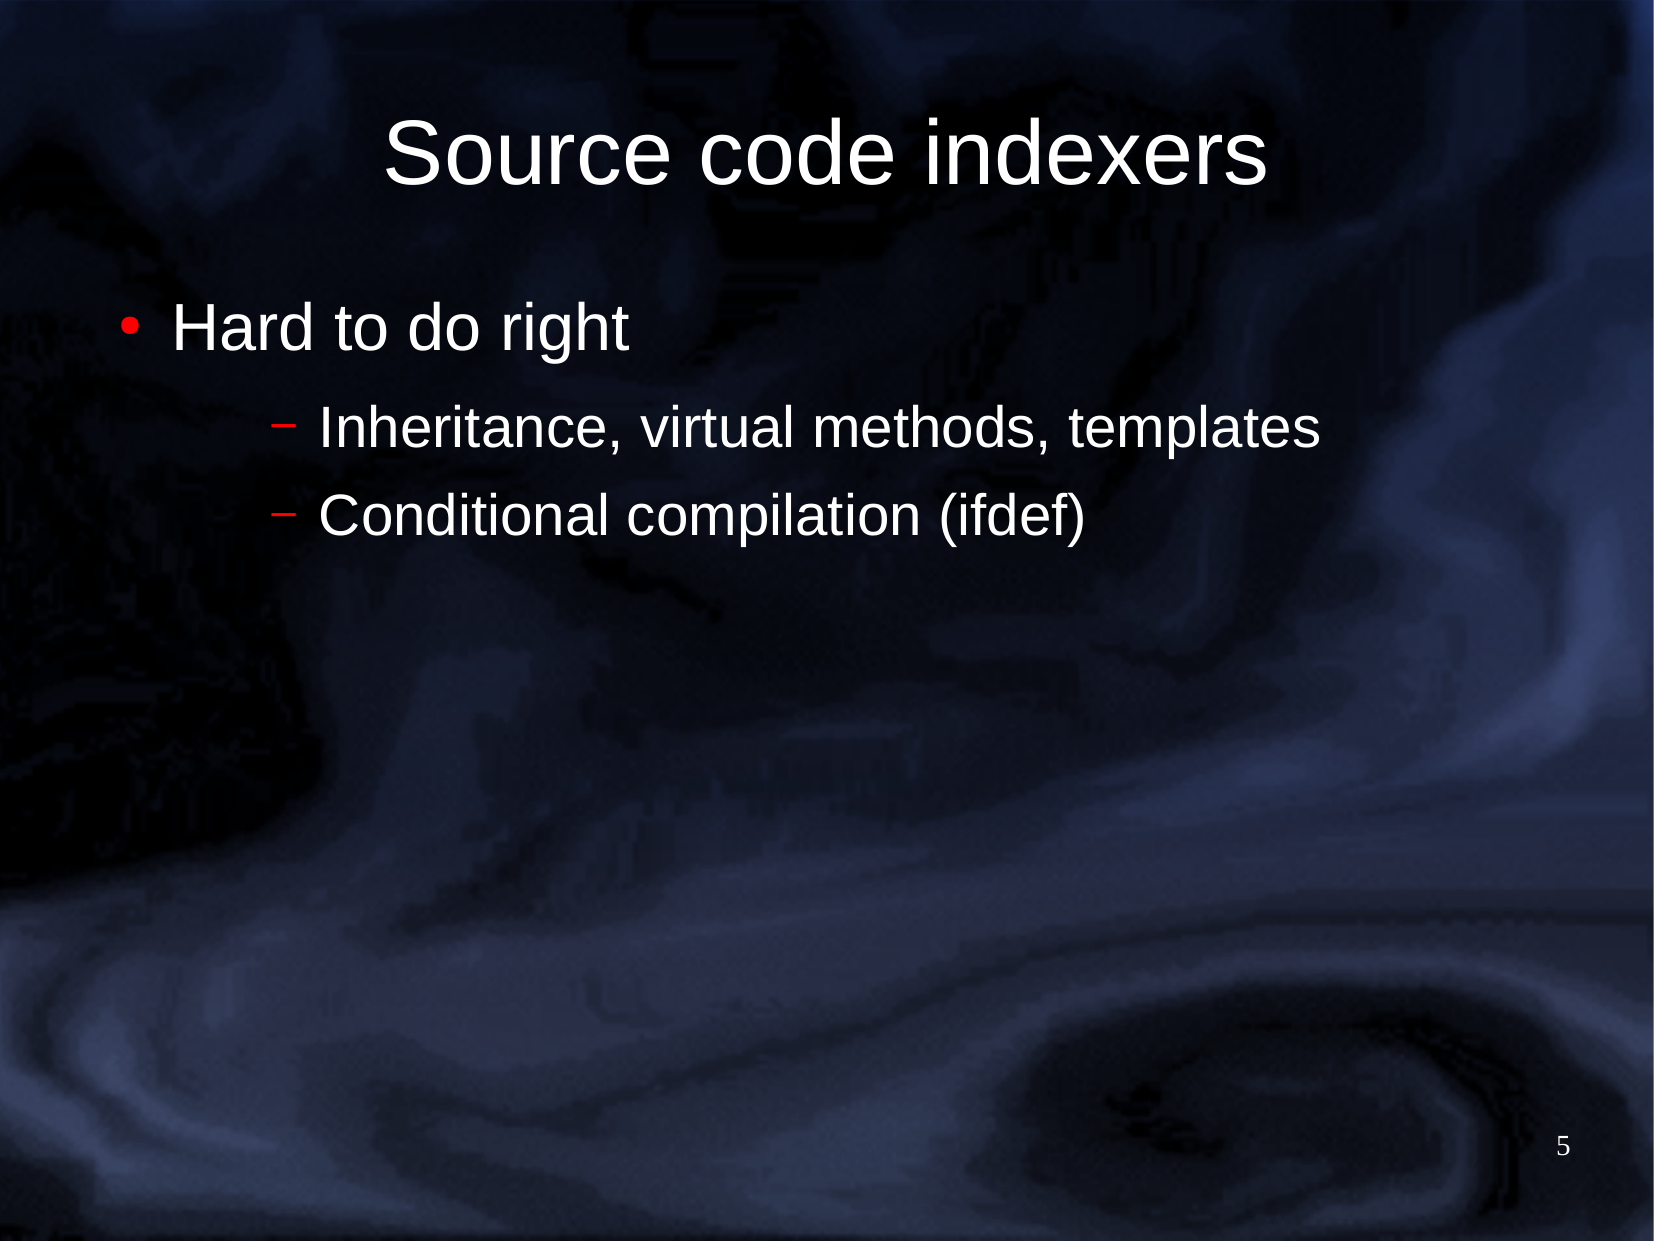

# Source code indexers
Hard to do right
Inheritance, virtual methods, templates
Conditional compilation (ifdef)
5